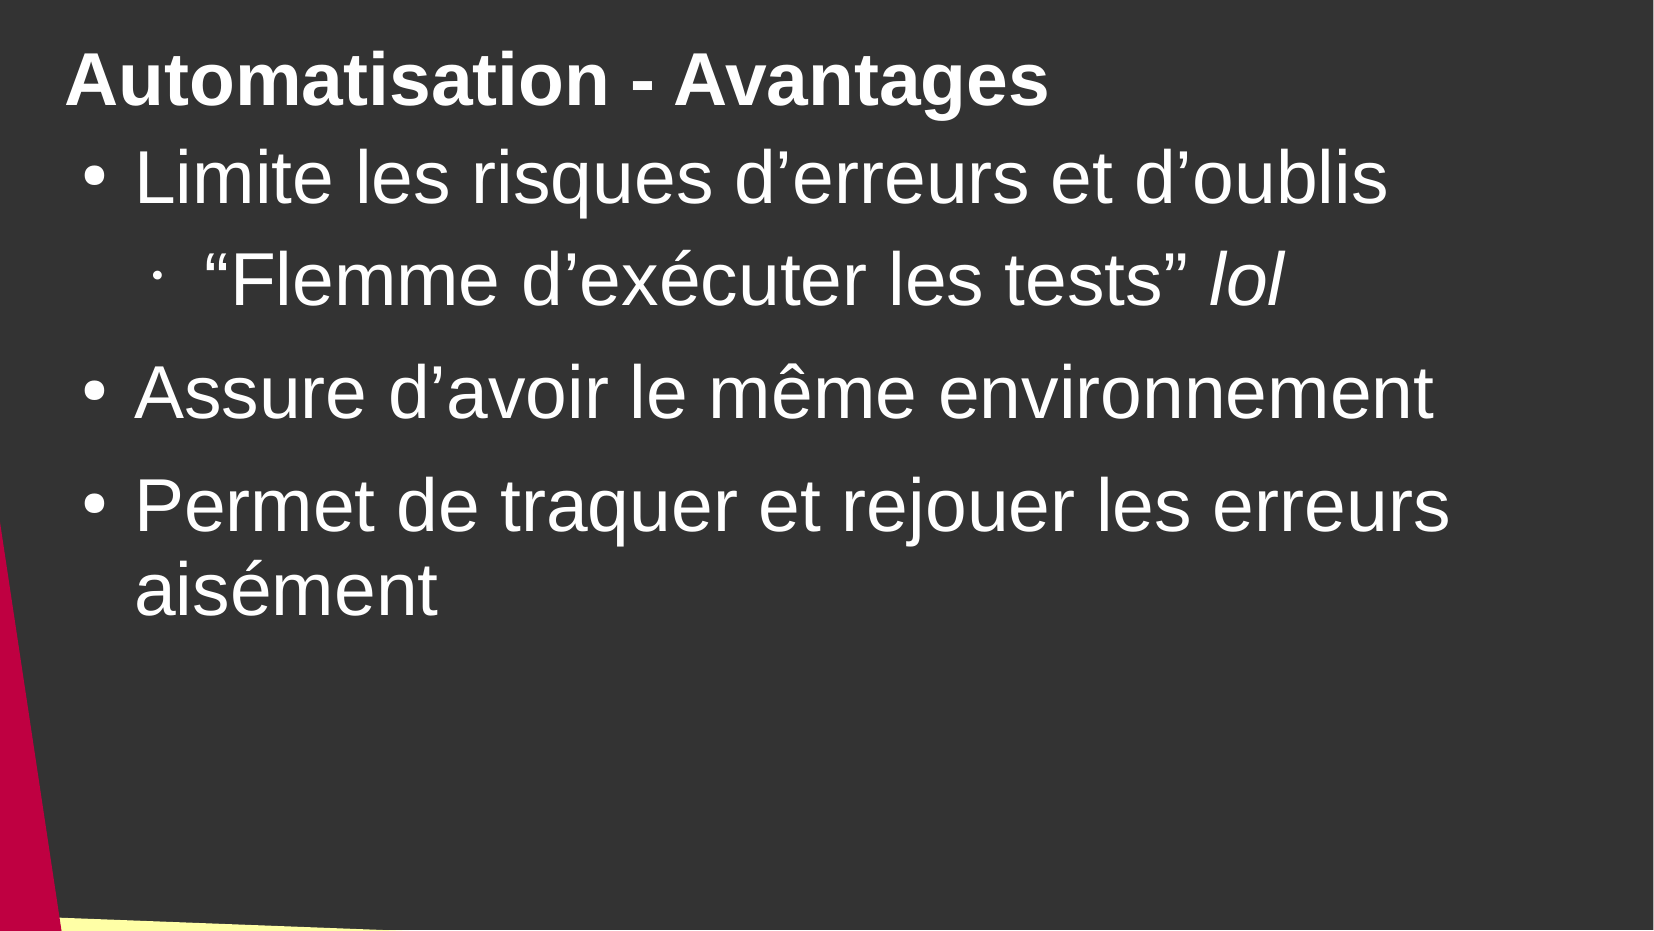

# Automatisation - Avantages
Limite les risques d’erreurs et d’oublis
“Flemme d’exécuter les tests” lol
Assure d’avoir le même environnement
Permet de traquer et rejouer les erreurs aisément